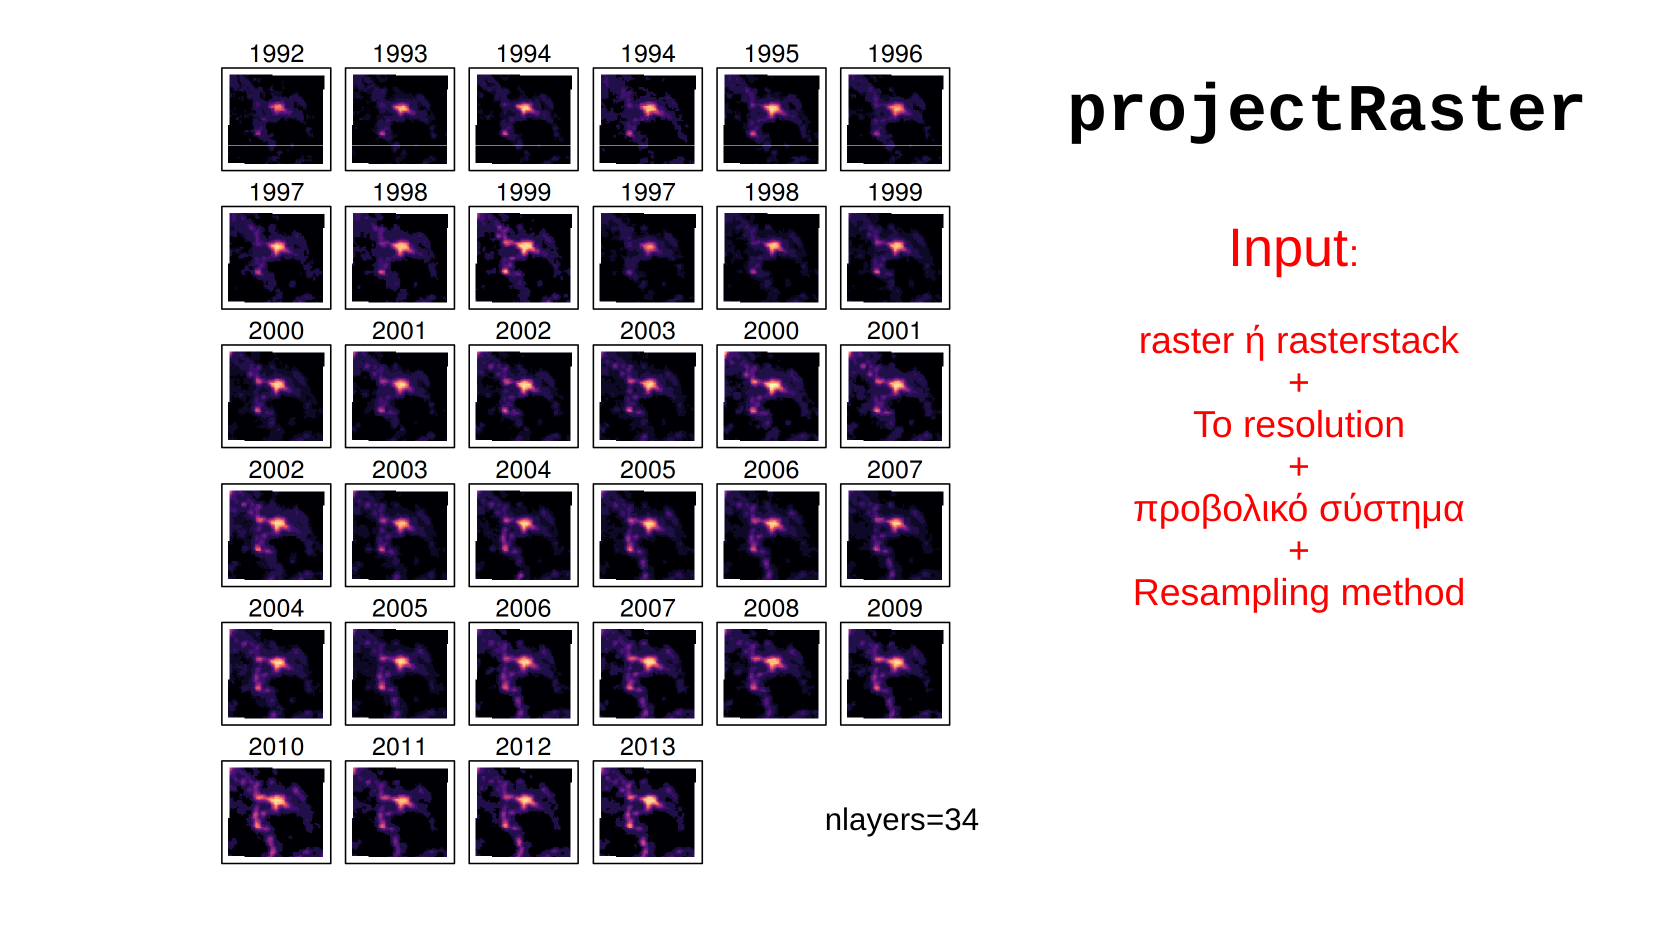

# projectRaster
Input:
raster ή rasterstack
+
Το resolution
+
προβολικό σύστημα
+
Resampling method
nlayers=34